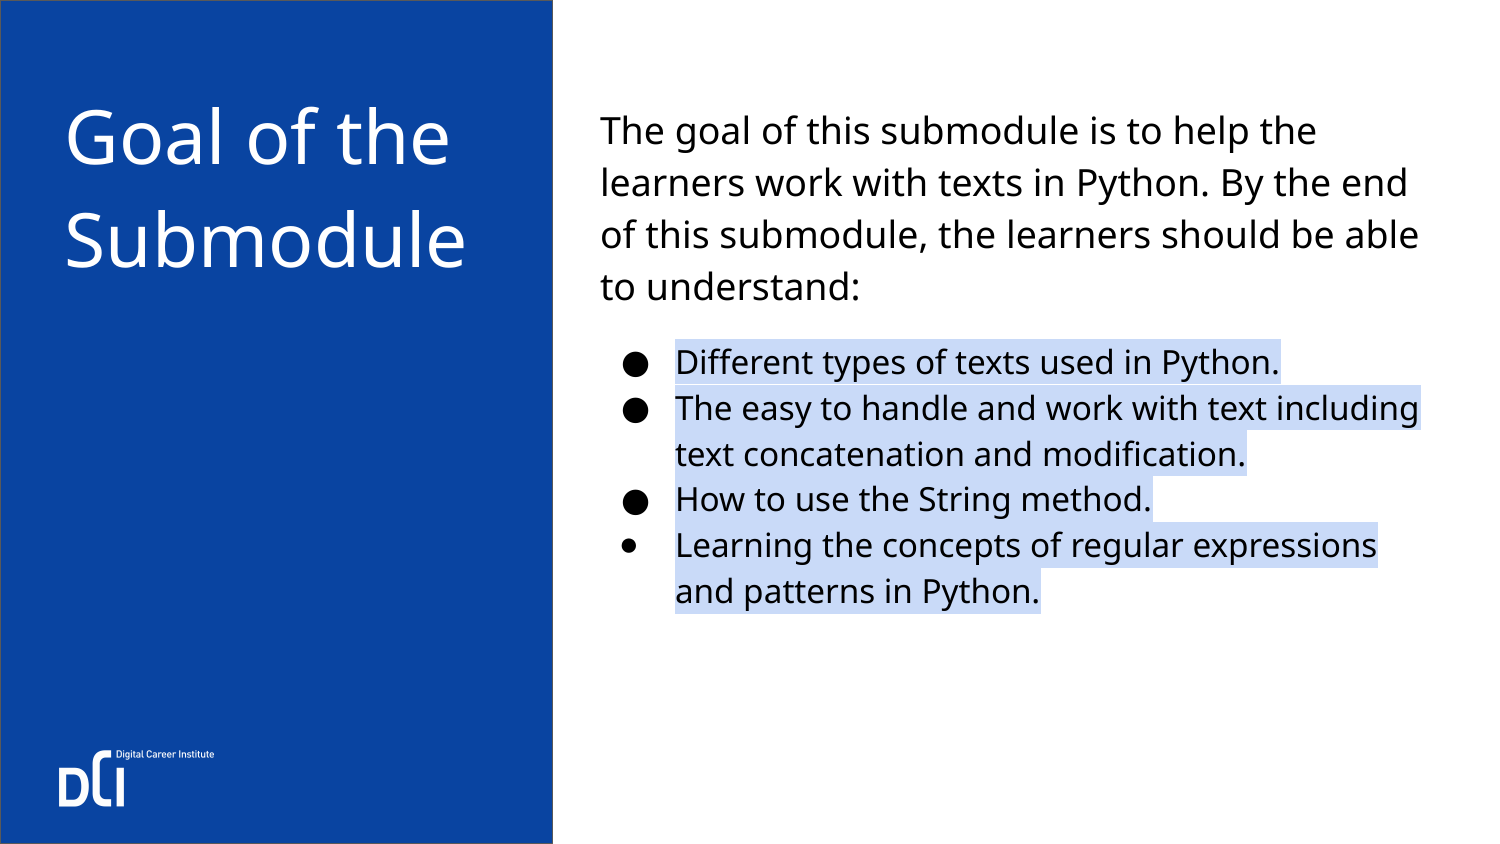

Goal of the Submodule
# The goal of this submodule is to help the learners work with texts in Python. By the end of this submodule, the learners should be able to understand:
Different types of texts used in Python.
The easy to handle and work with text including text concatenation and modification.
How to use the String method.
Learning the concepts of regular expressions and patterns in Python.